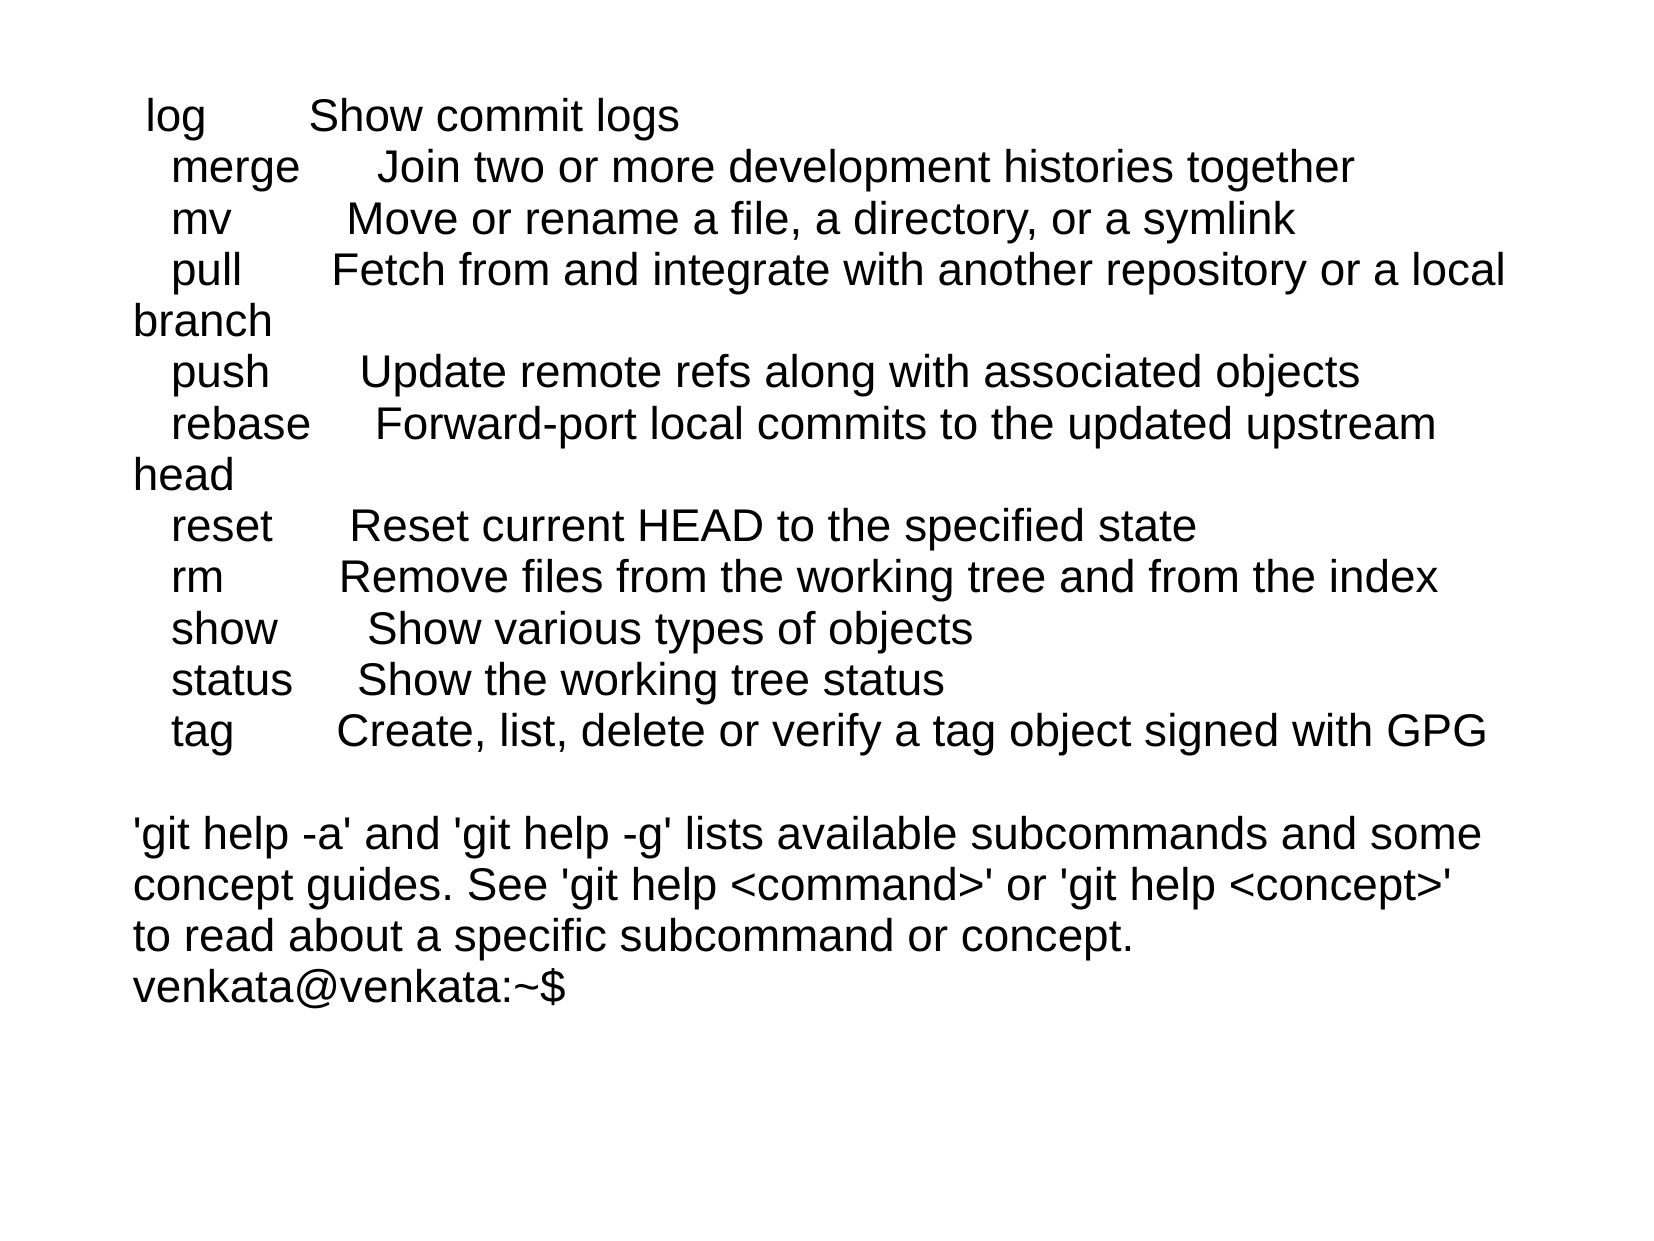

log Show commit logs
 merge Join two or more development histories together
 mv Move or rename a file, a directory, or a symlink
 pull Fetch from and integrate with another repository or a local branch
 push Update remote refs along with associated objects
 rebase Forward-port local commits to the updated upstream head
 reset Reset current HEAD to the specified state
 rm Remove files from the working tree and from the index
 show Show various types of objects
 status Show the working tree status
 tag Create, list, delete or verify a tag object signed with GPG
'git help -a' and 'git help -g' lists available subcommands and some
concept guides. See 'git help <command>' or 'git help <concept>'
to read about a specific subcommand or concept.
venkata@venkata:~$